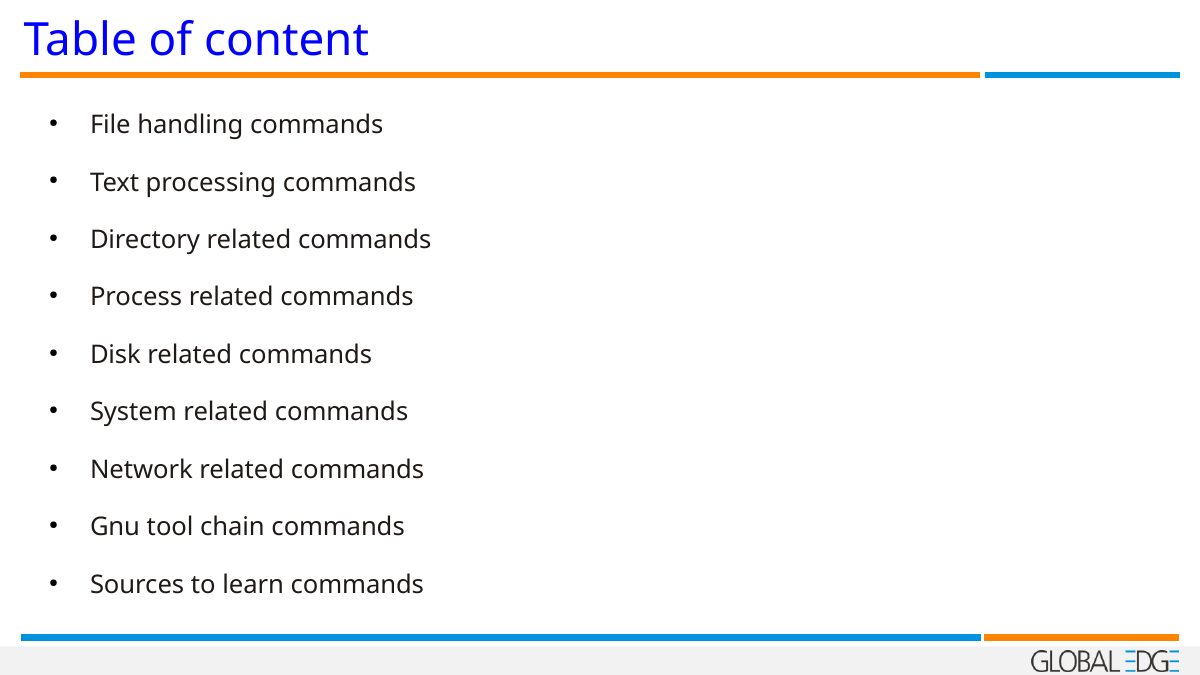

# Table of content
File handling commands
Text processing commands
Directory related commands
Process related commands
Disk related commands
System related commands
Network related commands
Gnu tool chain commands
Sources to learn commands